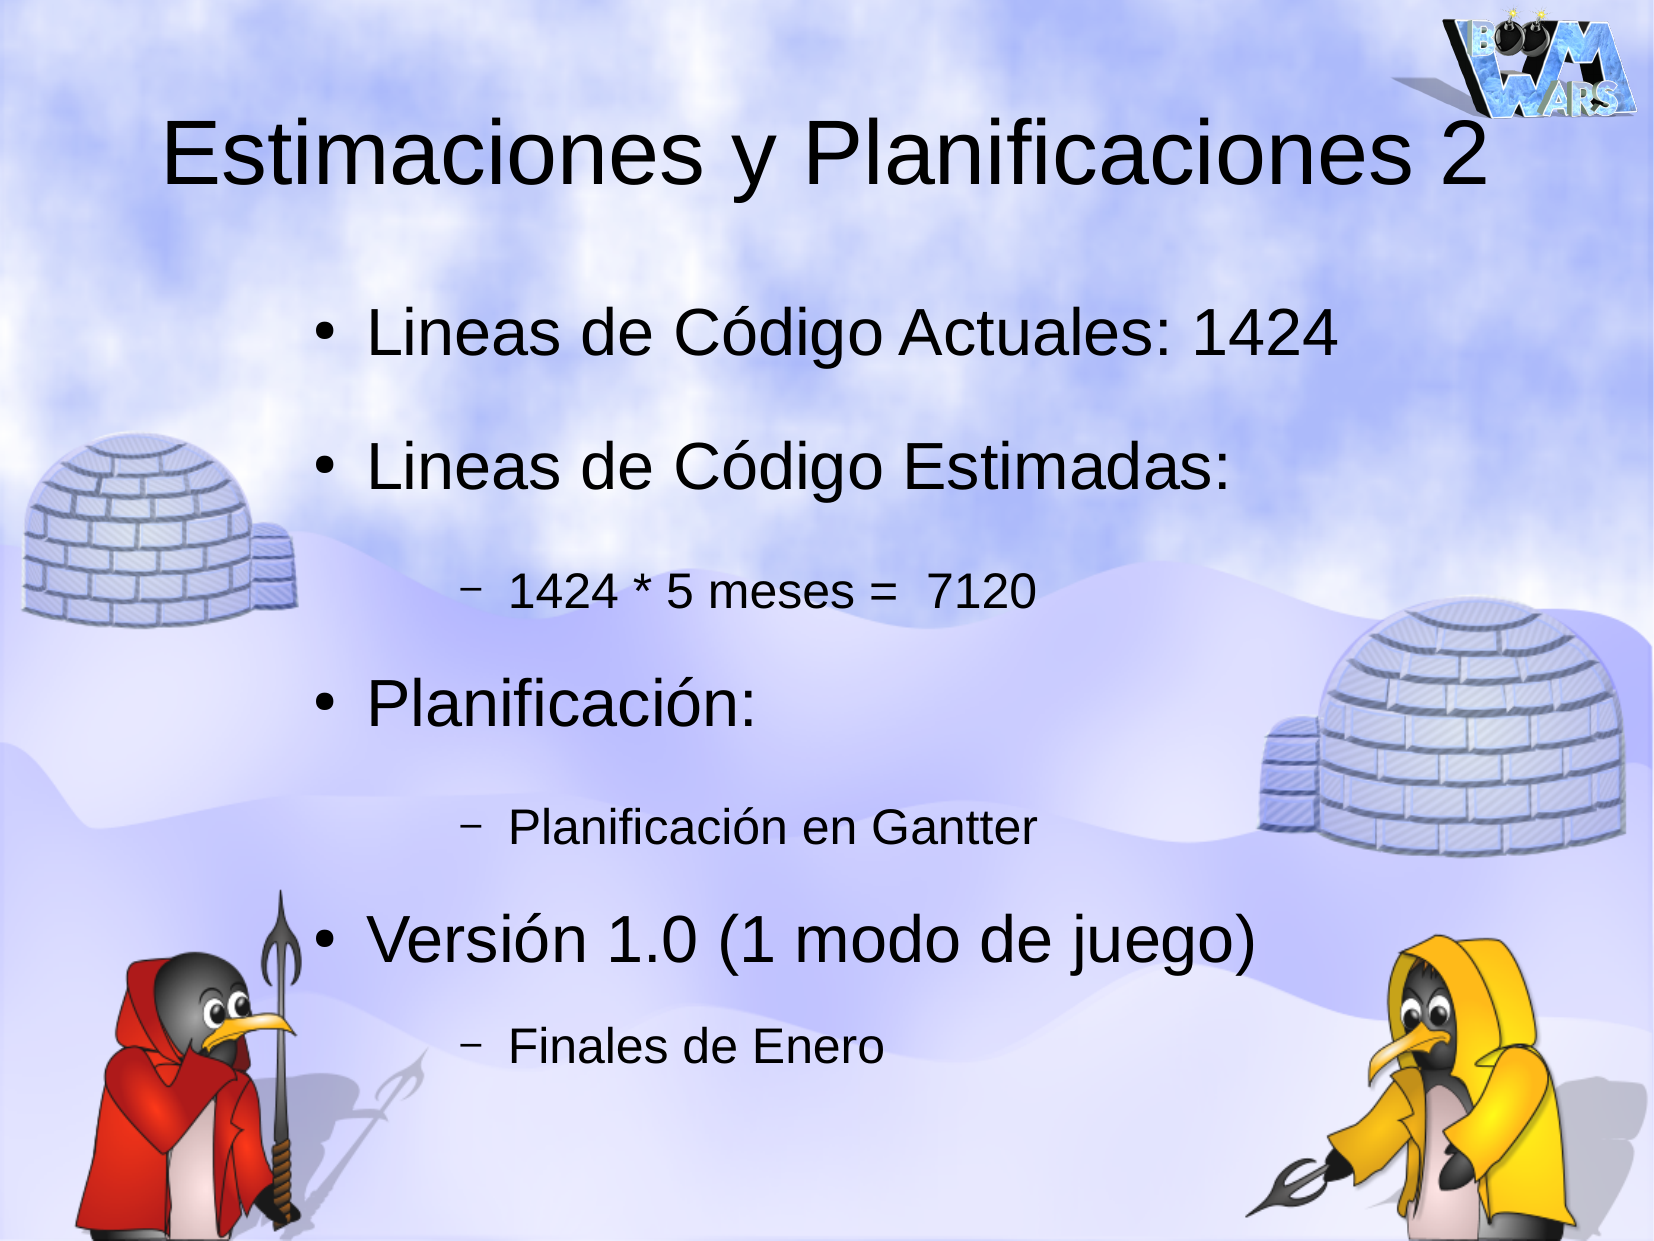

# Estimaciones y Planificaciones 2
Lineas de Código Actuales: 1424
Lineas de Código Estimadas:
1424 * 5 meses = 7120
Planificación:
Planificación en Gantter
Versión 1.0 (1 modo de juego)
Finales de Enero